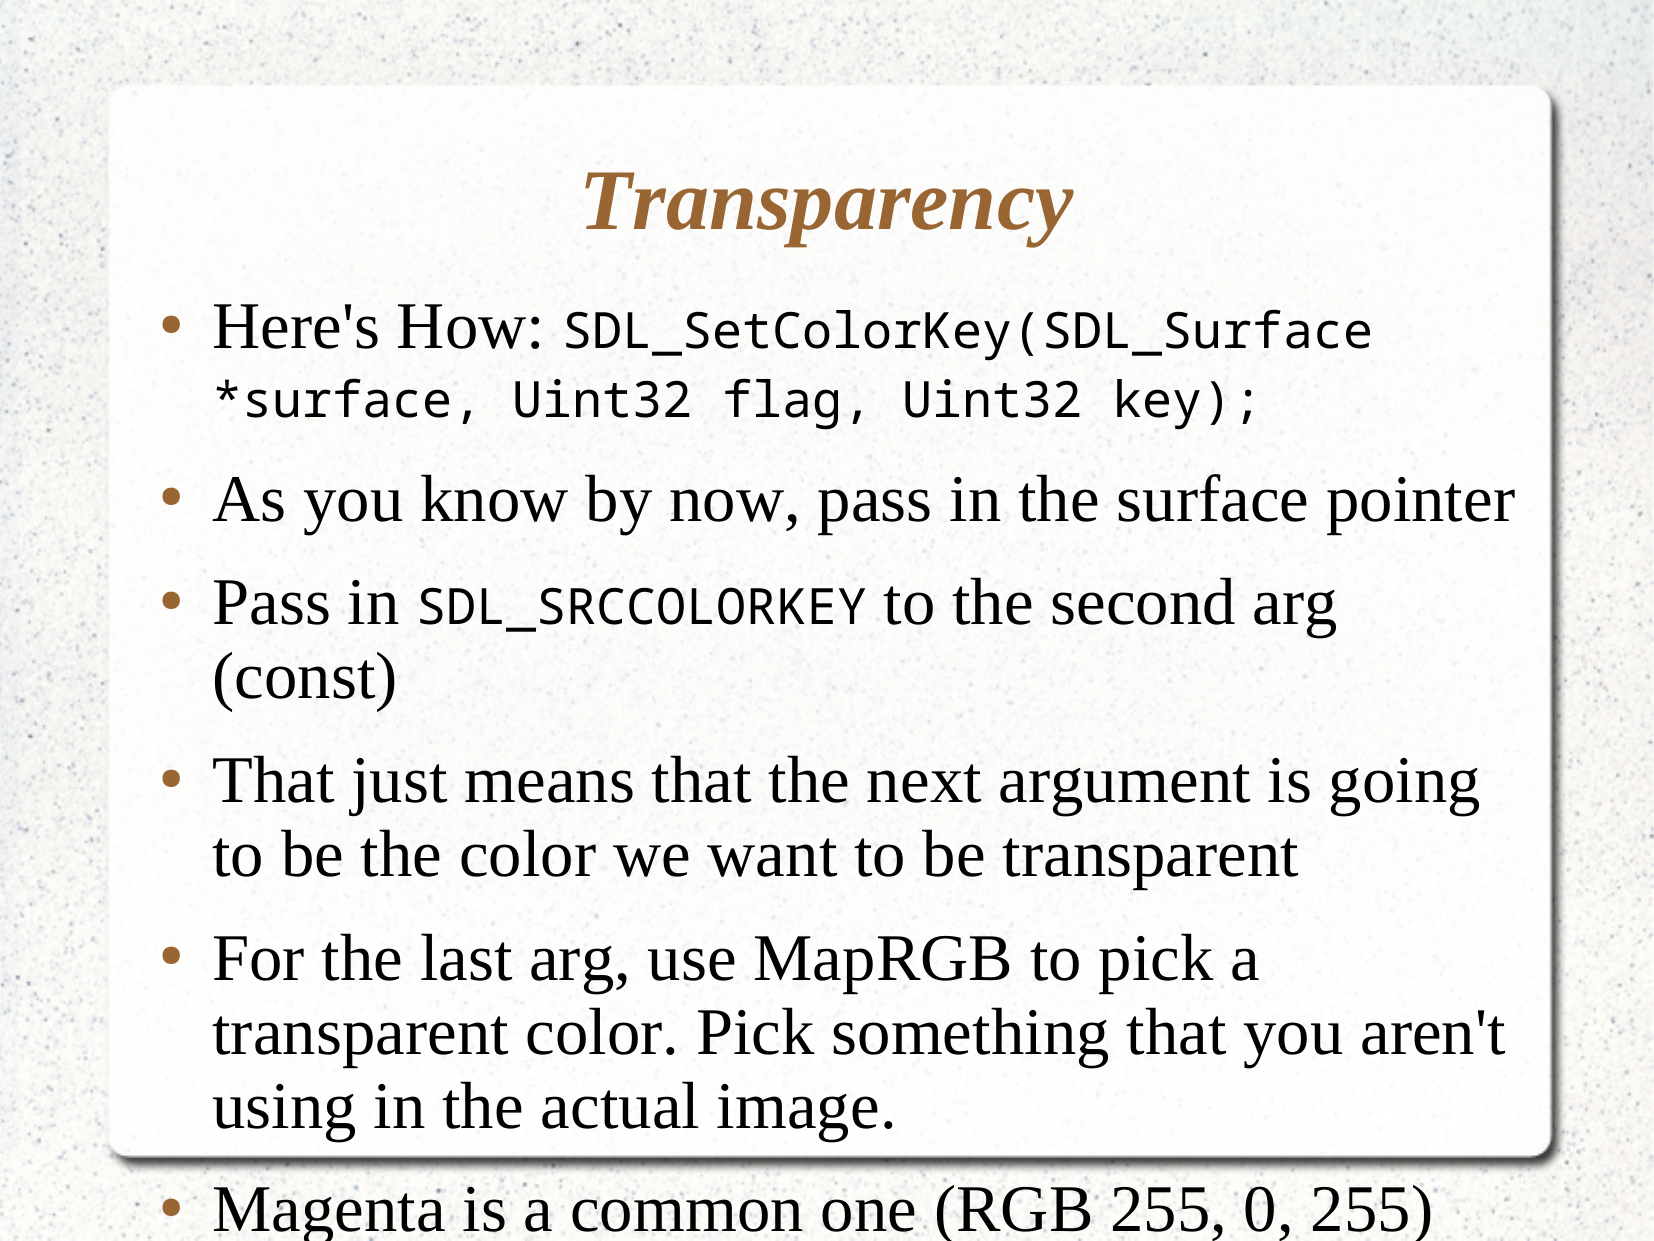

# Transparency
Here's How: SDL_SetColorKey(SDL_Surface *surface, Uint32 flag, Uint32 key);
As you know by now, pass in the surface pointer
Pass in SDL_SRCCOLORKEY to the second arg (const)
That just means that the next argument is going to be the color we want to be transparent
For the last arg, use MapRGB to pick a transparent color. Pick something that you aren't using in the actual image.
Magenta is a common one (RGB 255, 0, 255)